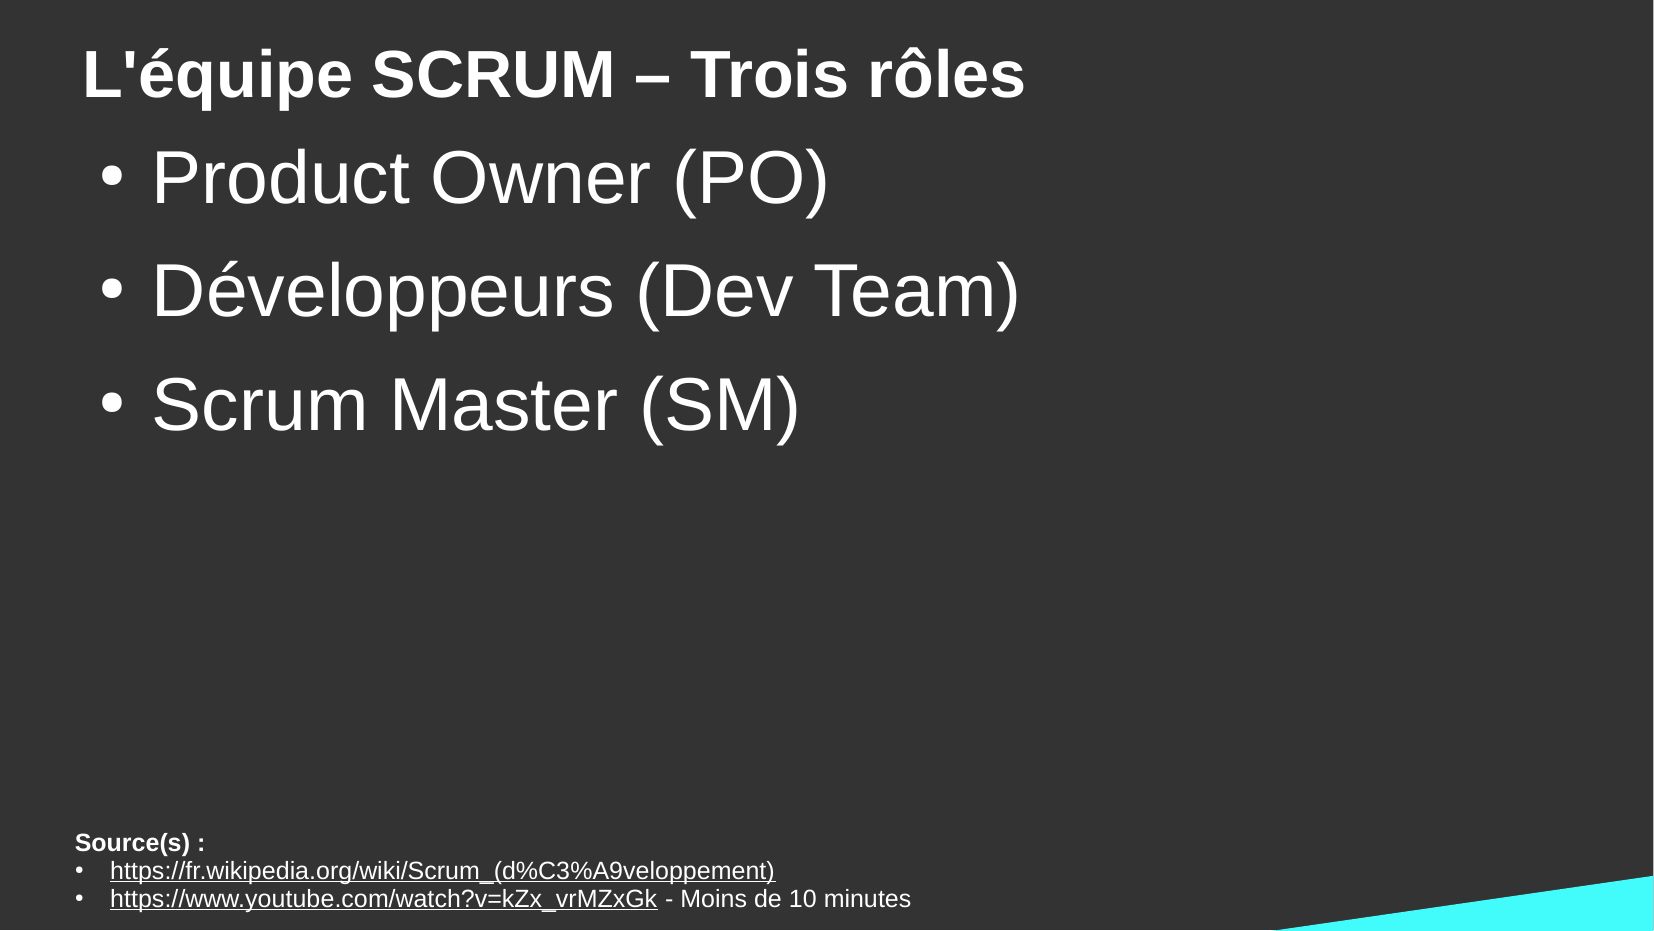

# L'équipe SCRUM – Trois rôles
Product Owner (PO)
Développeurs (Dev Team)
Scrum Master (SM)
Source(s) :
https://fr.wikipedia.org/wiki/Scrum_(d%C3%A9veloppement)
https://www.youtube.com/watch?v=kZx_vrMZxGk - Moins de 10 minutes